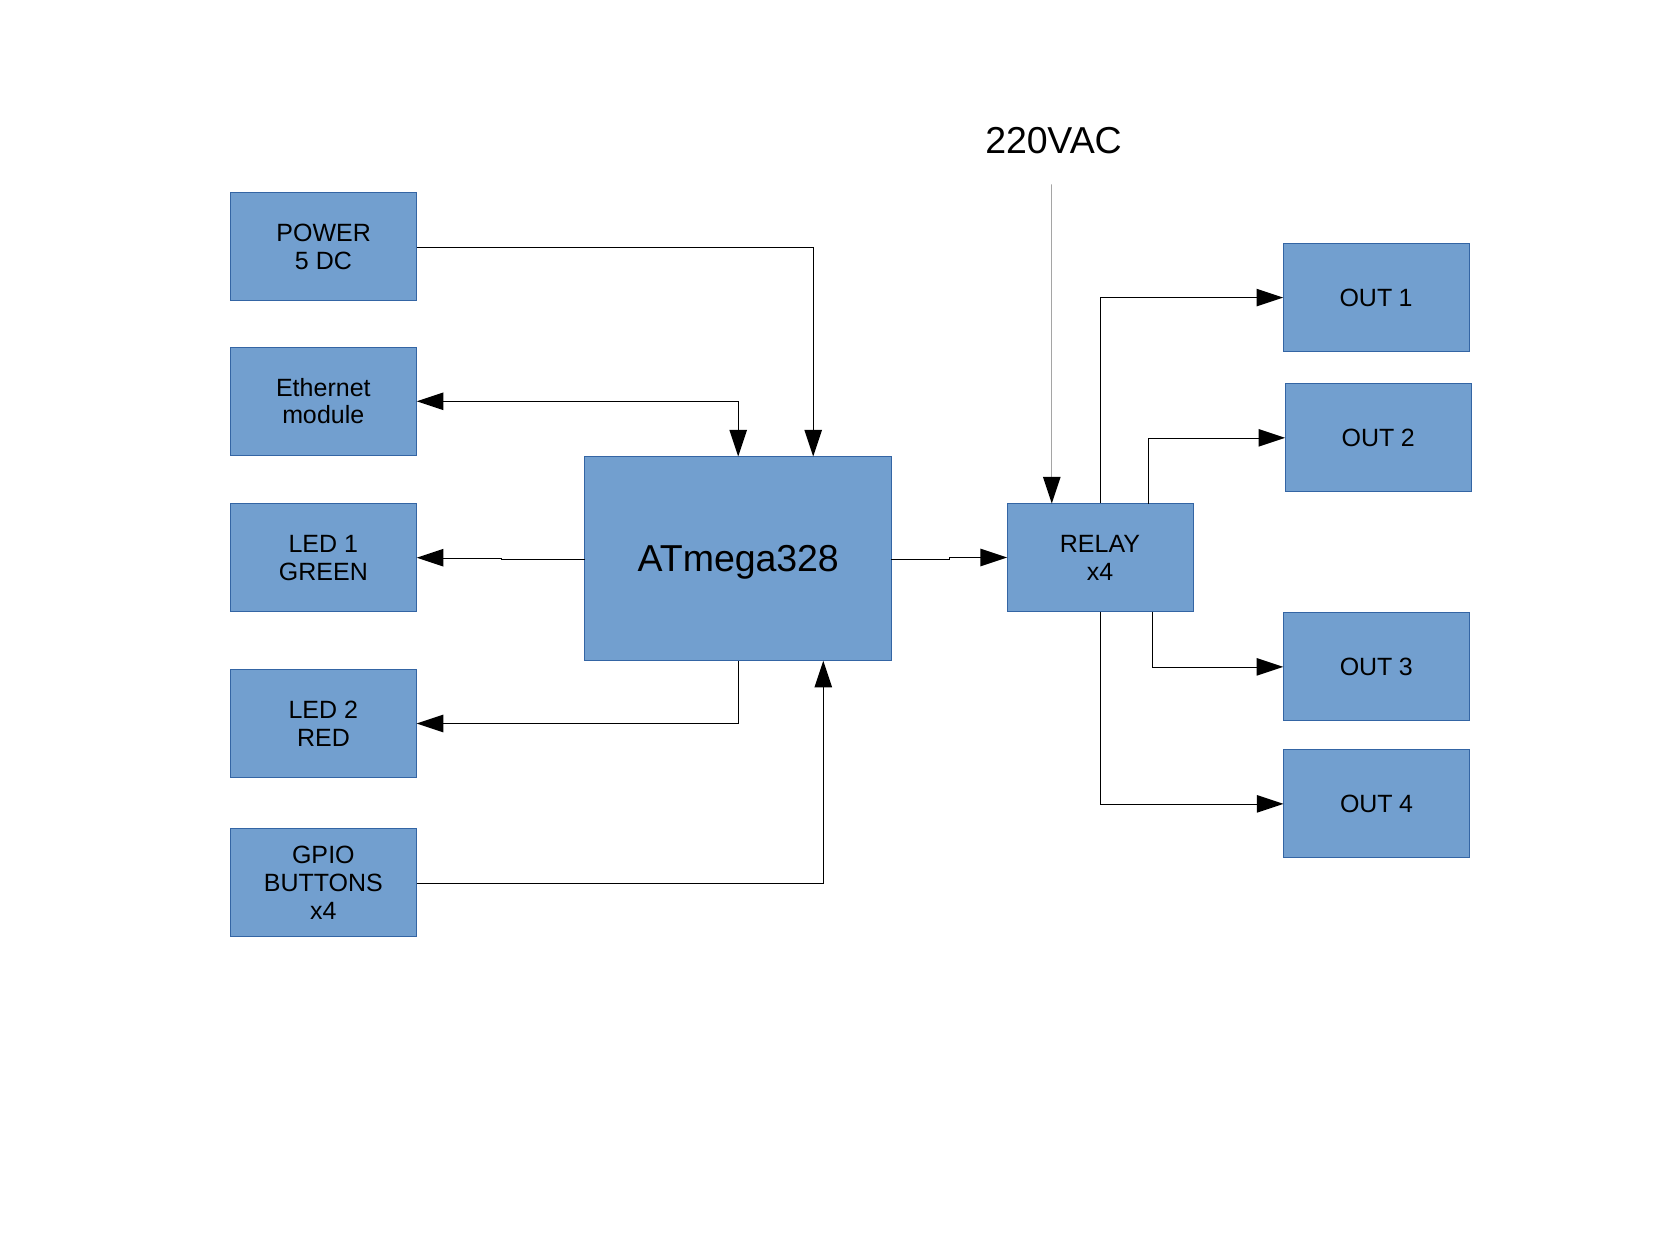

220VAC
POWER
5 DC
OUT 1
Ethernet
module
OUT 2
ATmega328
RELAY
x4
LED 1
GREEN
OUT 3
LED 2
RED
OUT 4
GPIO
BUTTONS
x4